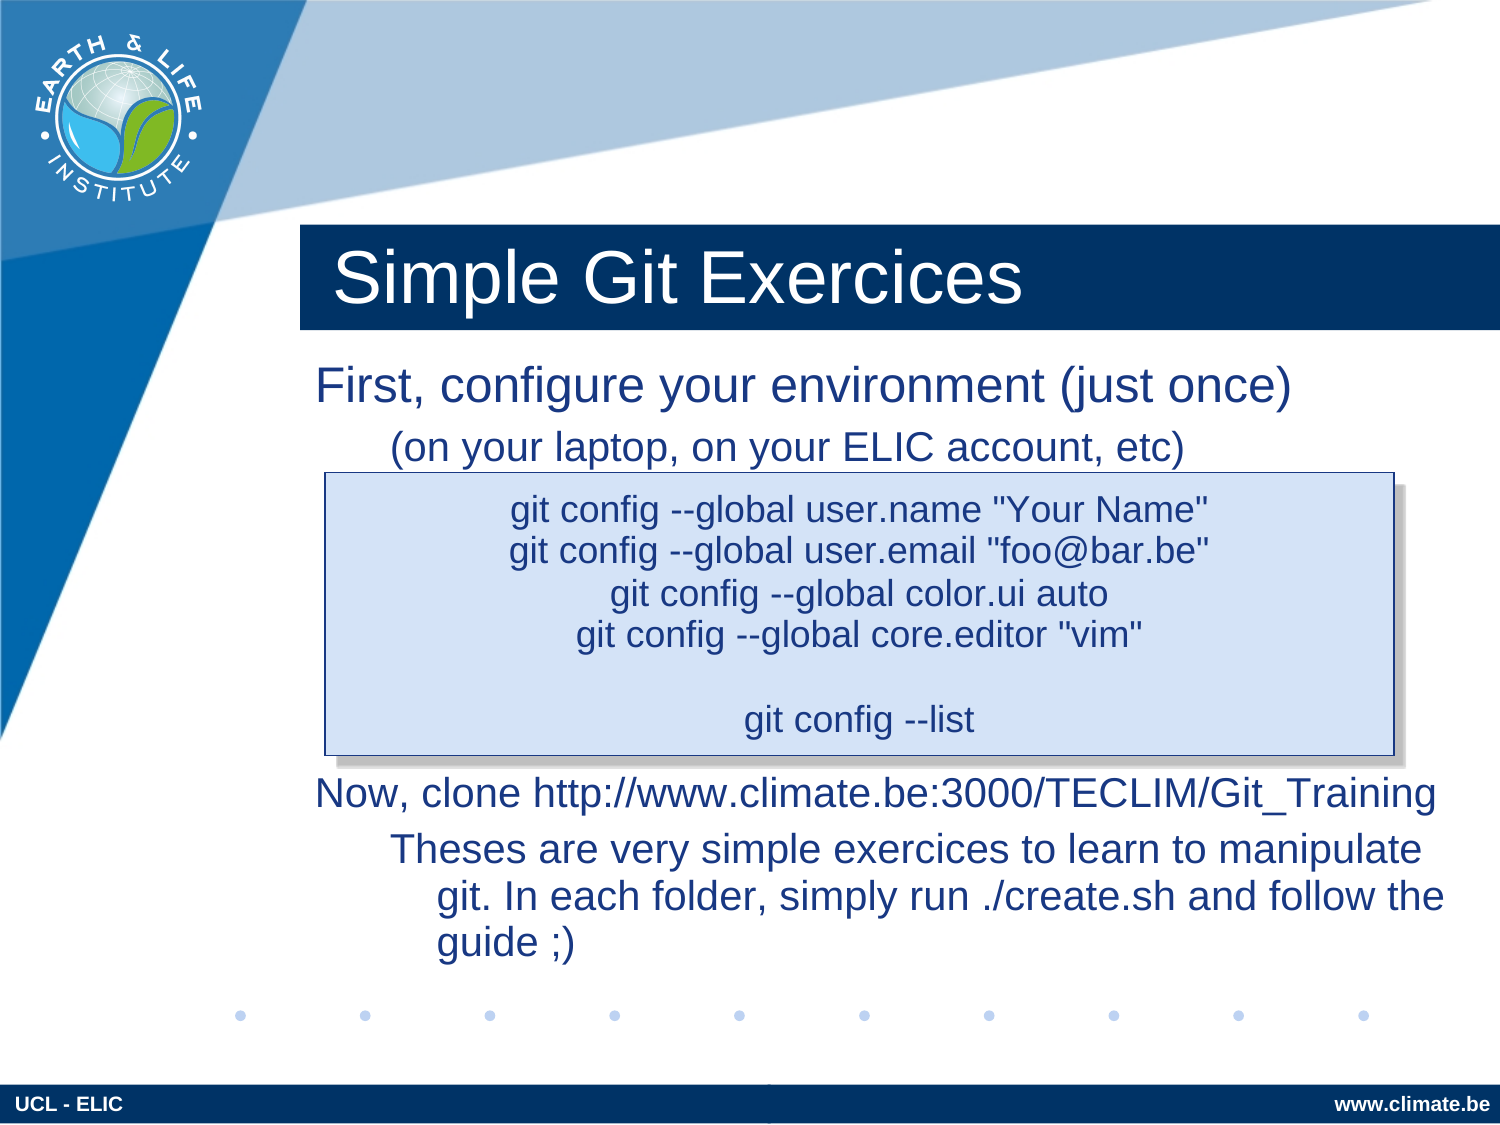

# Simple Git Exercices
First, configure your environment (just once)
(on your laptop, on your ELIC account, etc)
Now, clone http://www.climate.be:3000/TECLIM/Git_Training
Theses are very simple exercices to learn to manipulate git. In each folder, simply run ./create.sh and follow the guide ;)
git config --global user.name "Your Name"
git config --global user.email "foo@bar.be"
git config --global color.ui auto
git config --global core.editor "vim"
git config --list